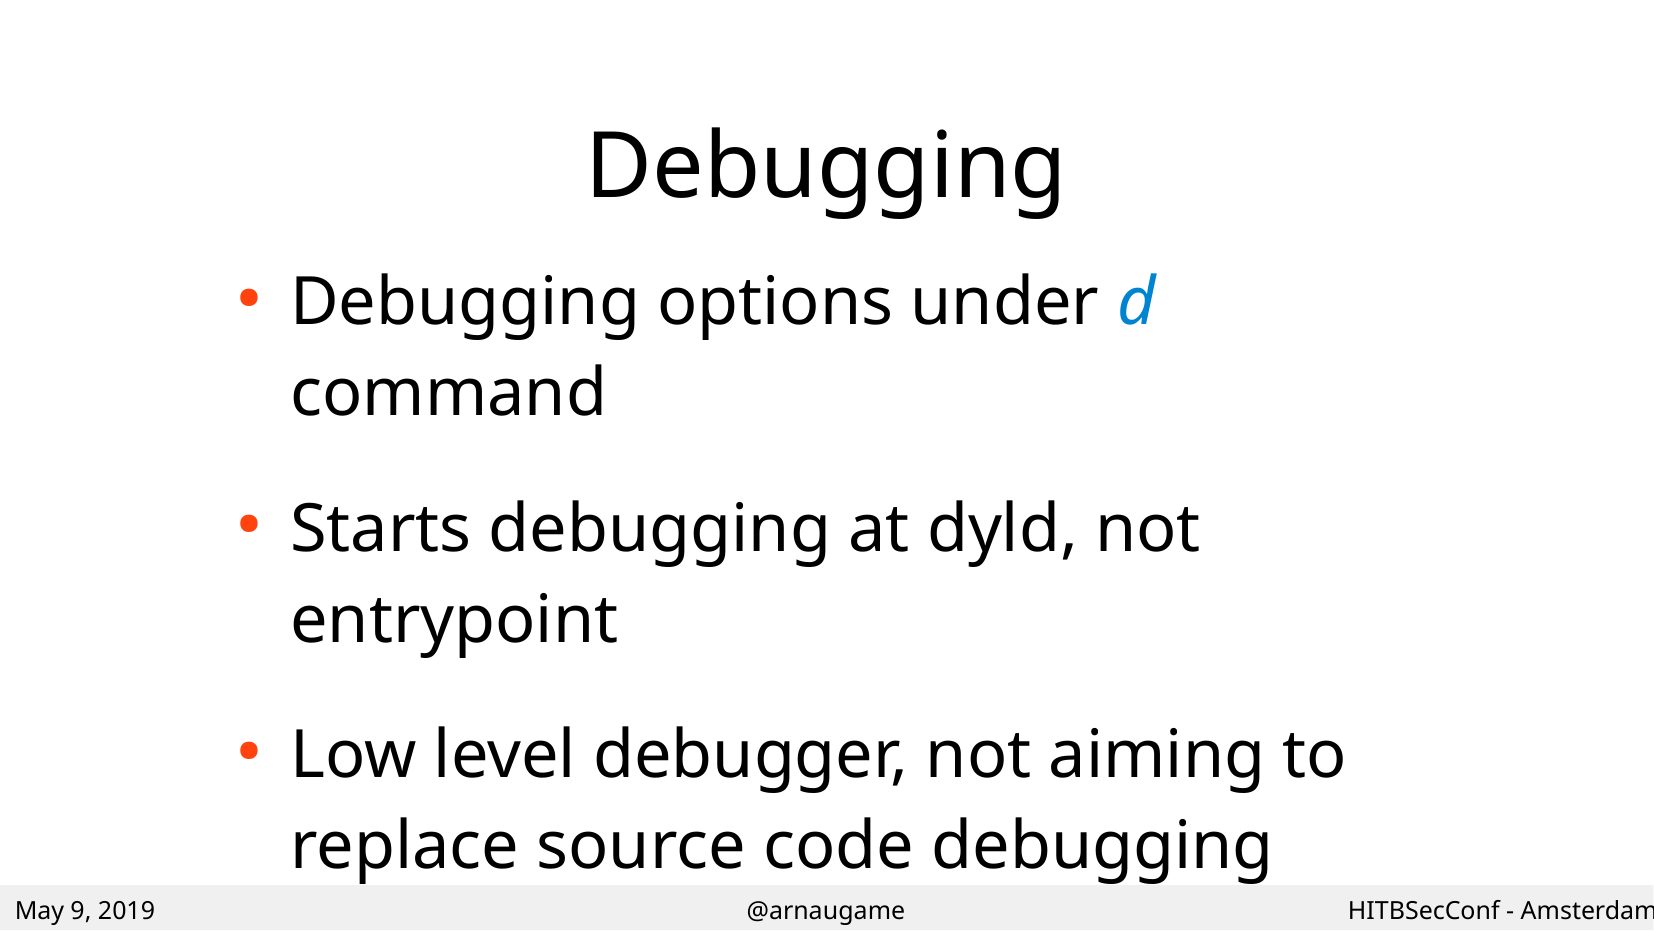

# Debugging
Debugging options under d command
Starts debugging at dyld, not entrypoint
Low level debugger, not aiming to replace source code debugging
Many backends: gdb, r2llvm, r2frida...
May 9, 2019
@arnaugamez
HITBSecConf - Amsterdam